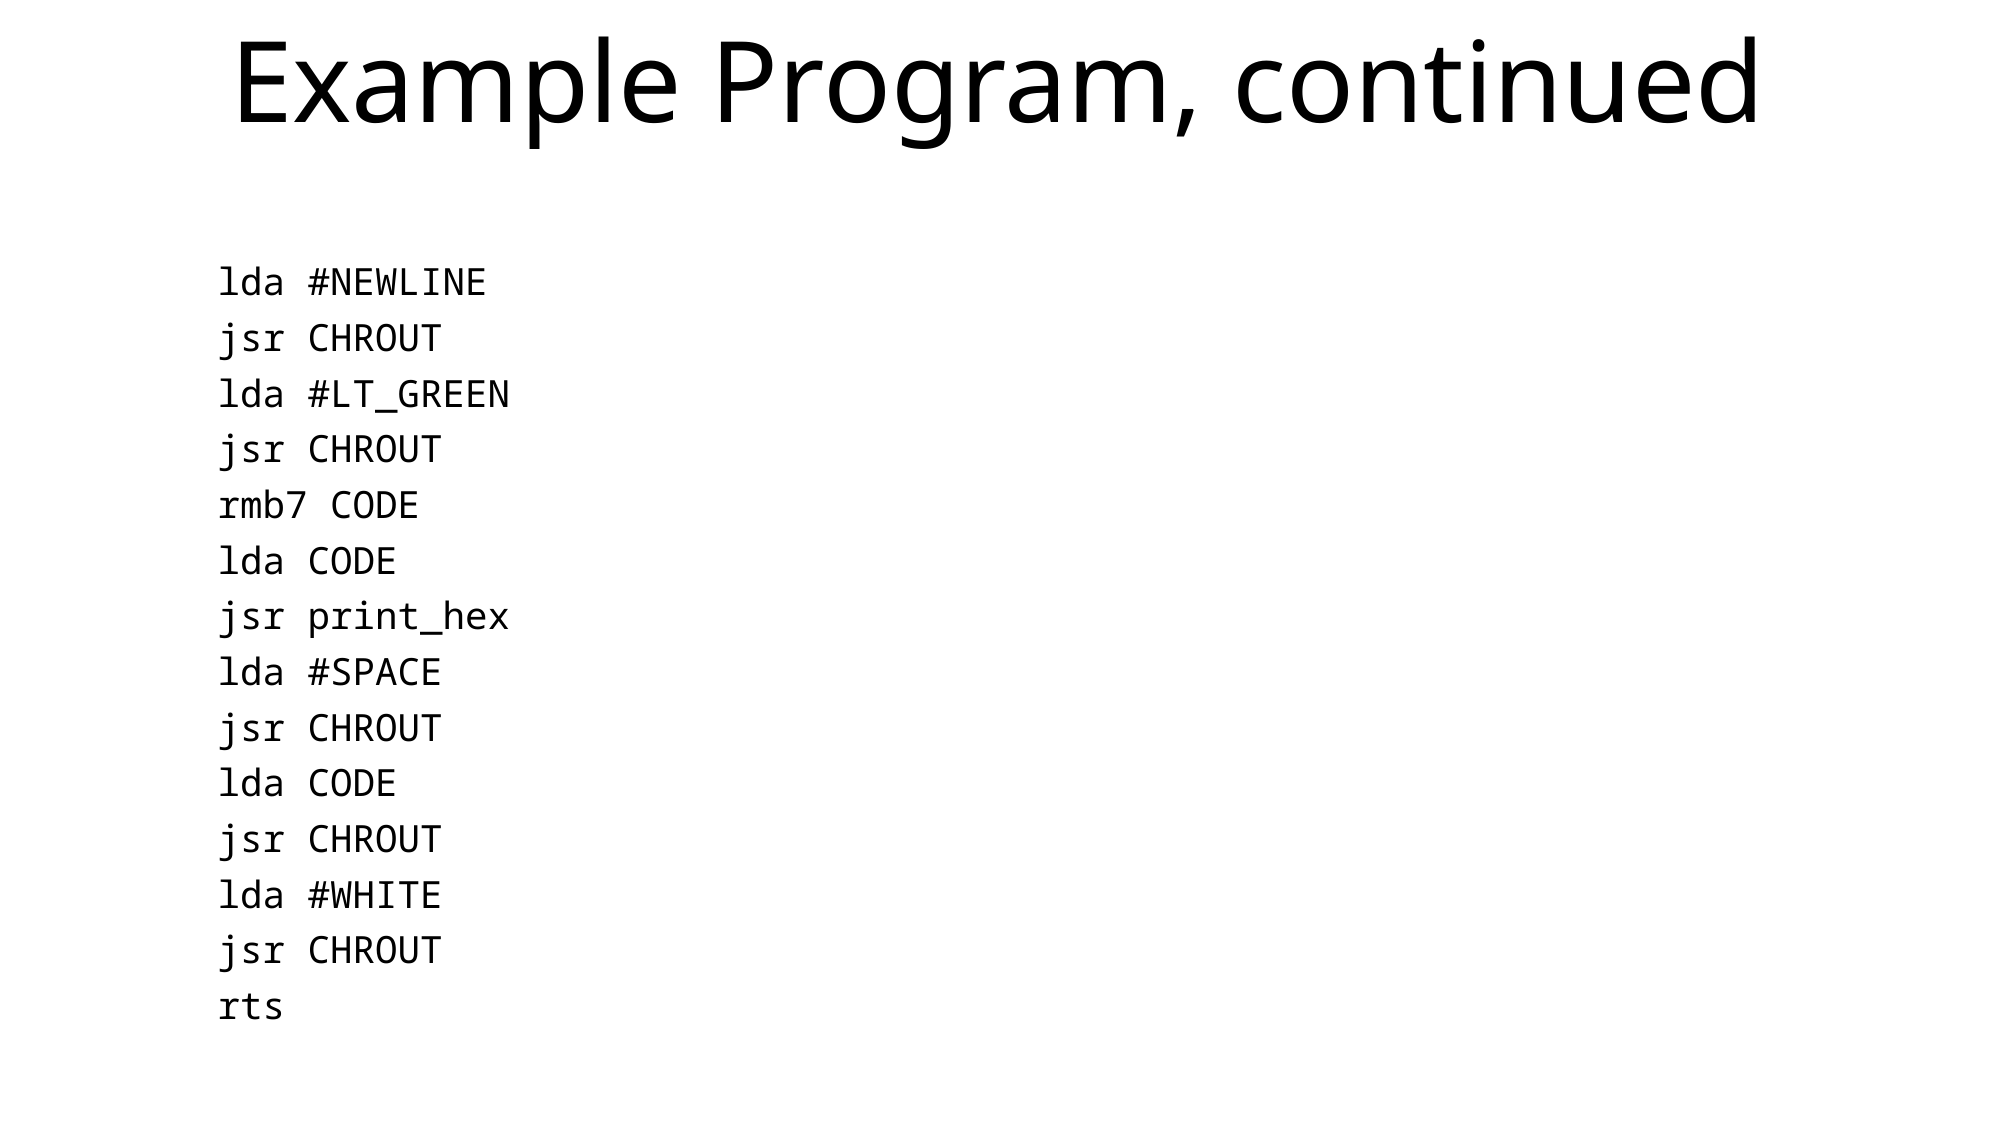

Example Program, continued
# lda #NEWLINE
 jsr CHROUT
 lda #LT_GREEN
 jsr CHROUT
 rmb7 CODE
 lda CODE
 jsr print_hex
 lda #SPACE
 jsr CHROUT
 lda CODE
 jsr CHROUT
 lda #WHITE
 jsr CHROUT
 rts